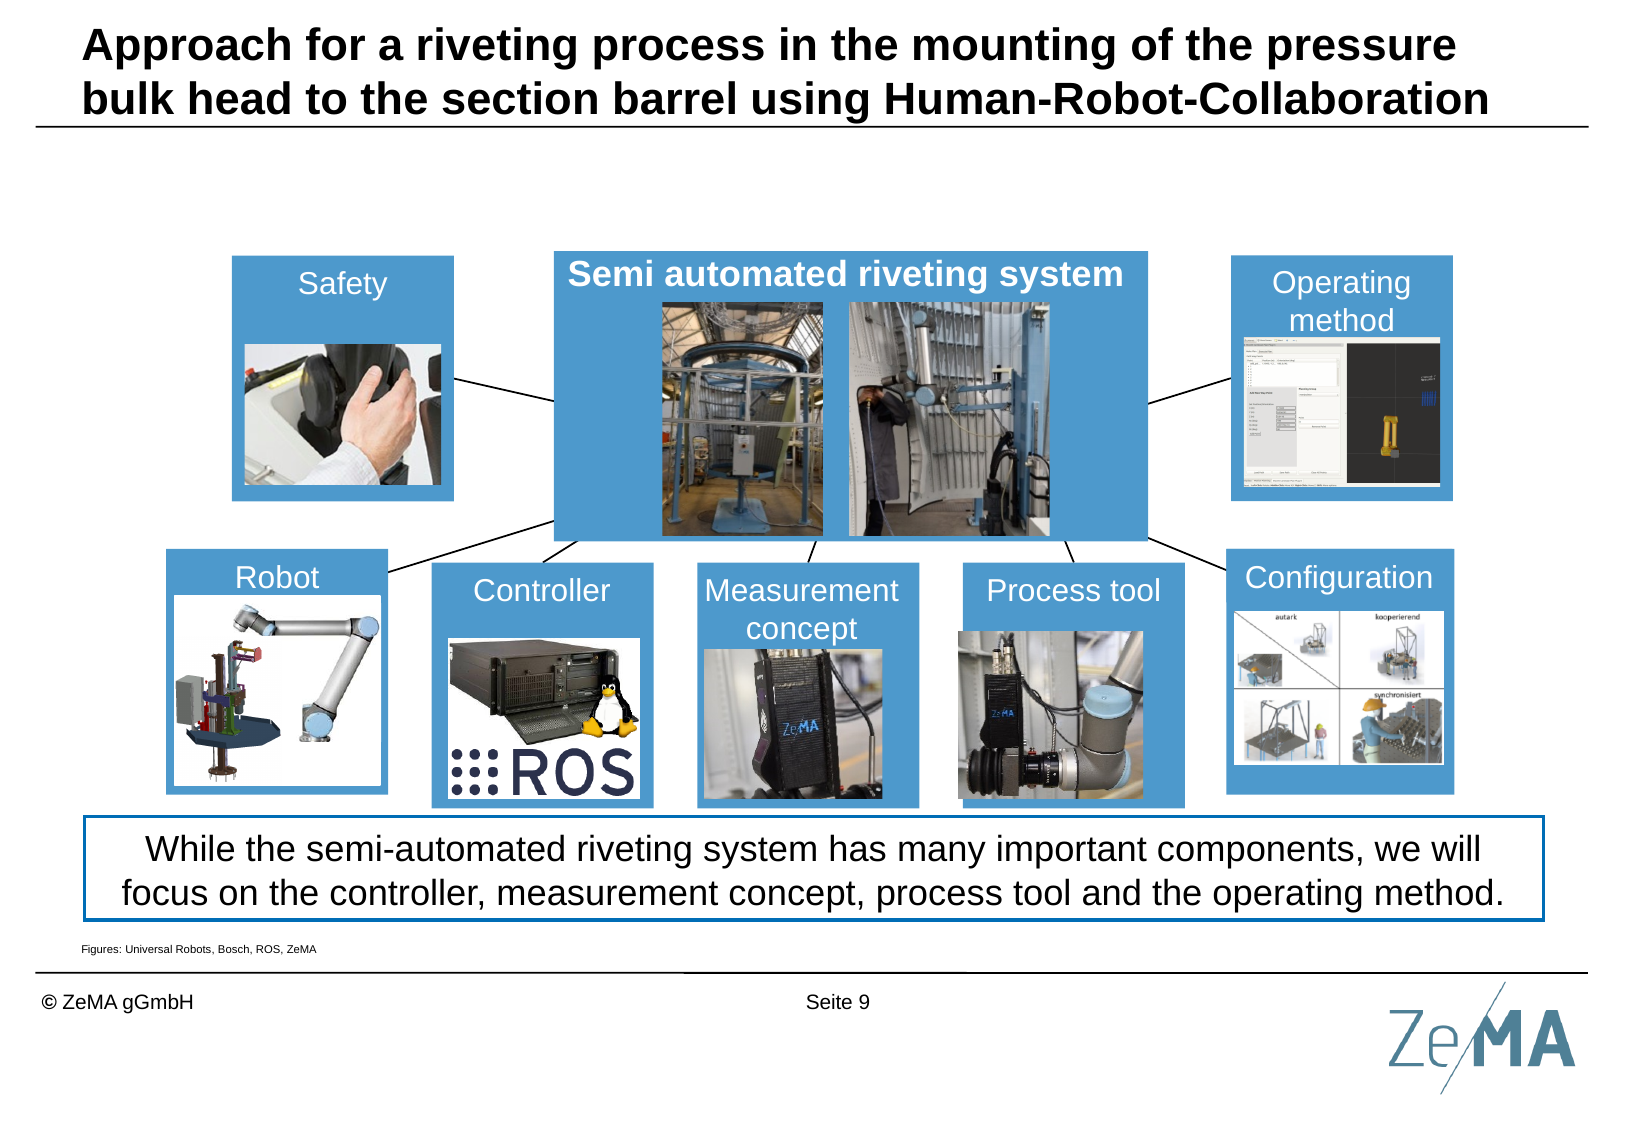

# Approach for a riveting process in the mounting of the pressure bulk head to the section barrel using Human-Robot-Collaboration
Semi automated riveting system
Operating method
Safety
Robot
Configuration
Controller
Measurement concept
Process tool
While the semi-automated riveting system has many important components, we will focus on the controller, measurement concept, process tool and the operating method.
Figures: Universal Robots, Bosch, ROS, ZeMA